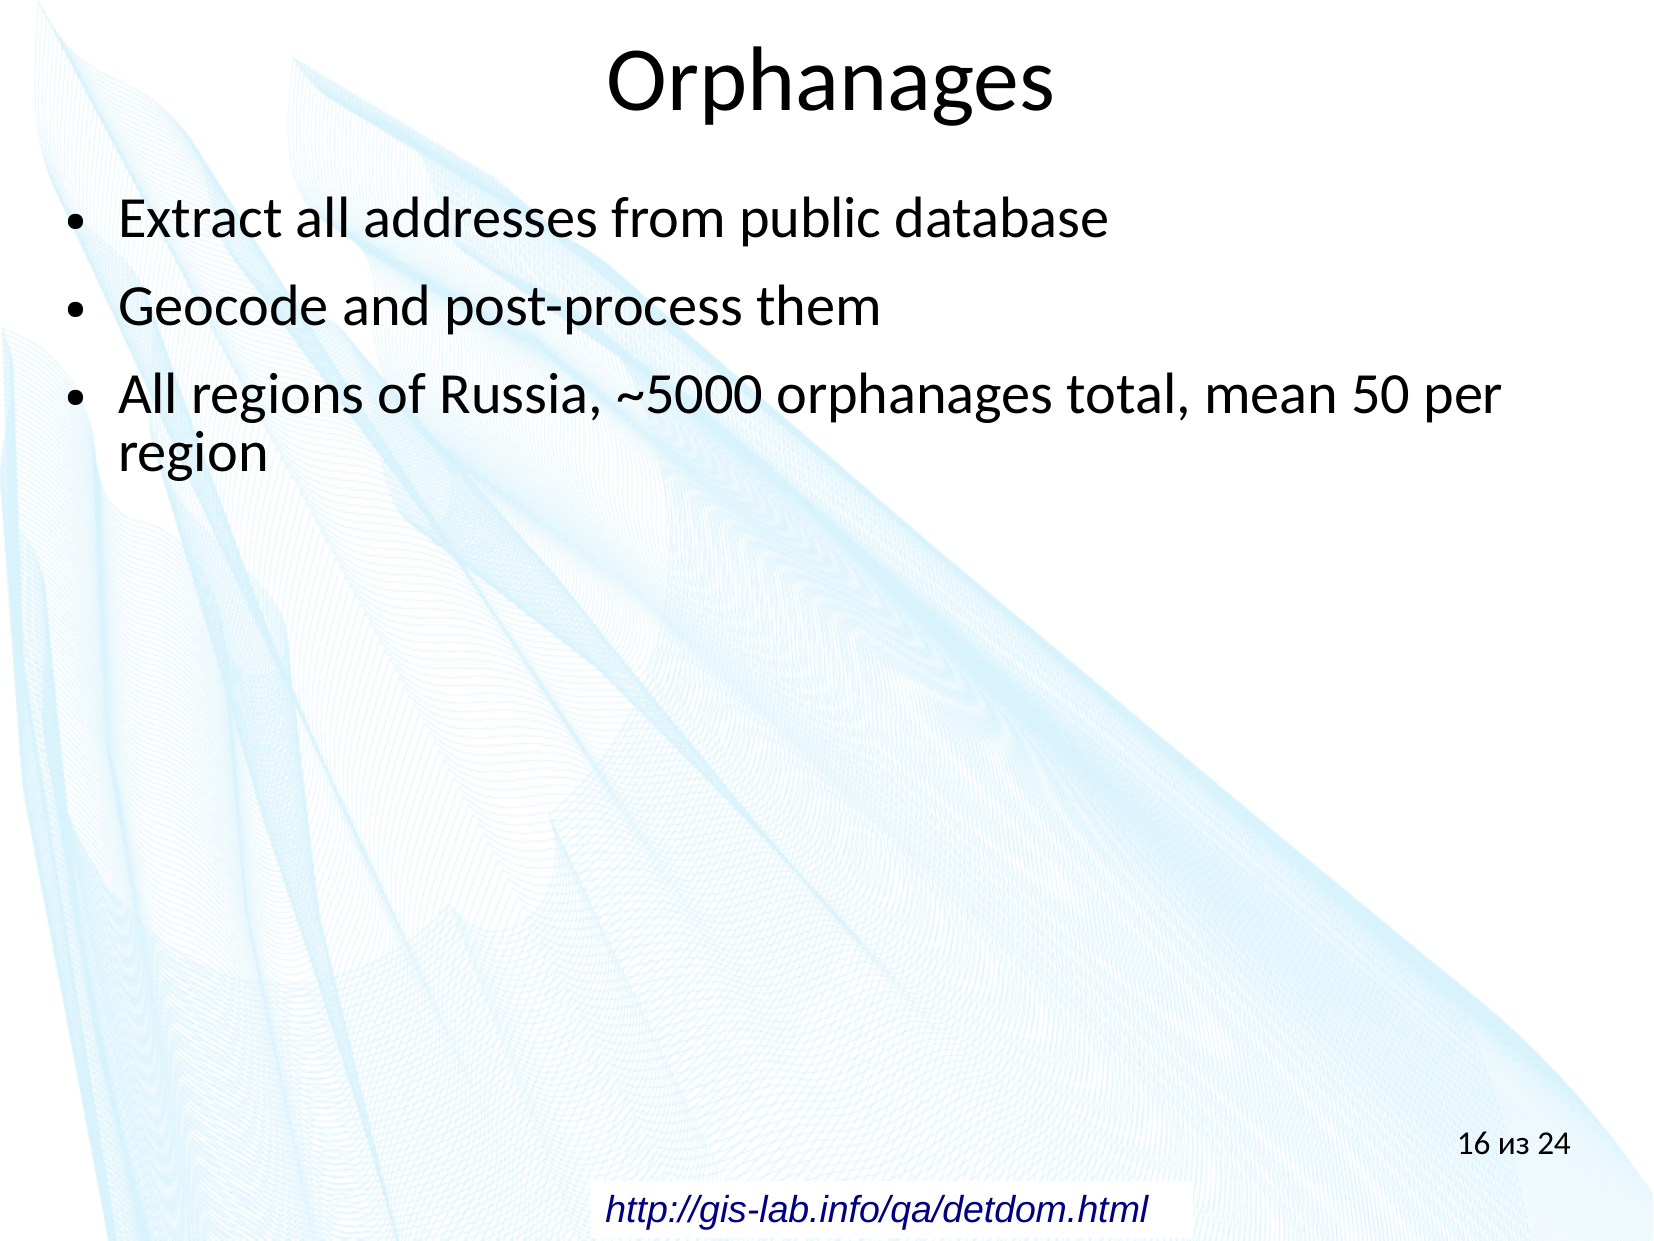

# Orphanages
Extract all addresses from public database
Geocode and post-process them
All regions of Russia, ~5000 orphanages total, mean 50 per region
16
http://gis-lab.info/qa/detdom.html